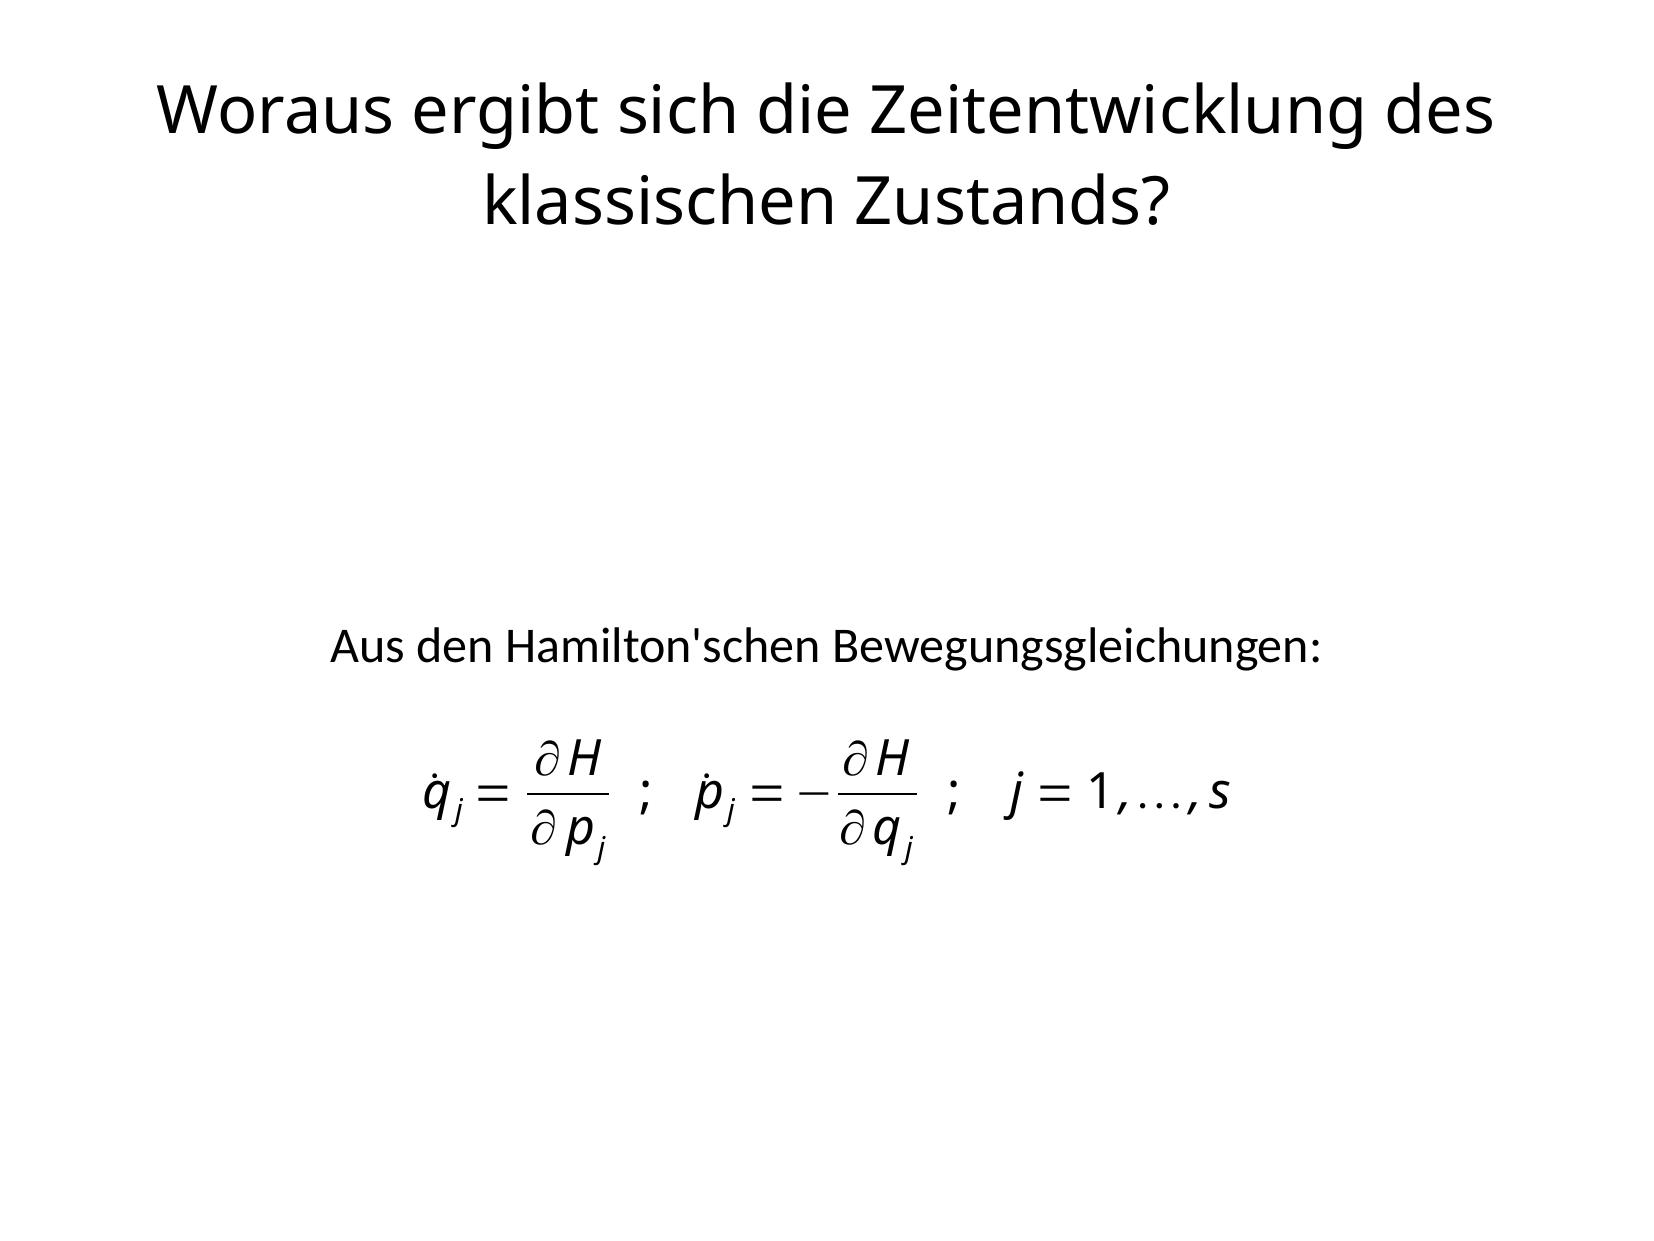

# Woraus ergibt sich die Zeitentwicklung des klassischen Zustands?
Aus den Hamilton'schen Bewegungsgleichungen: